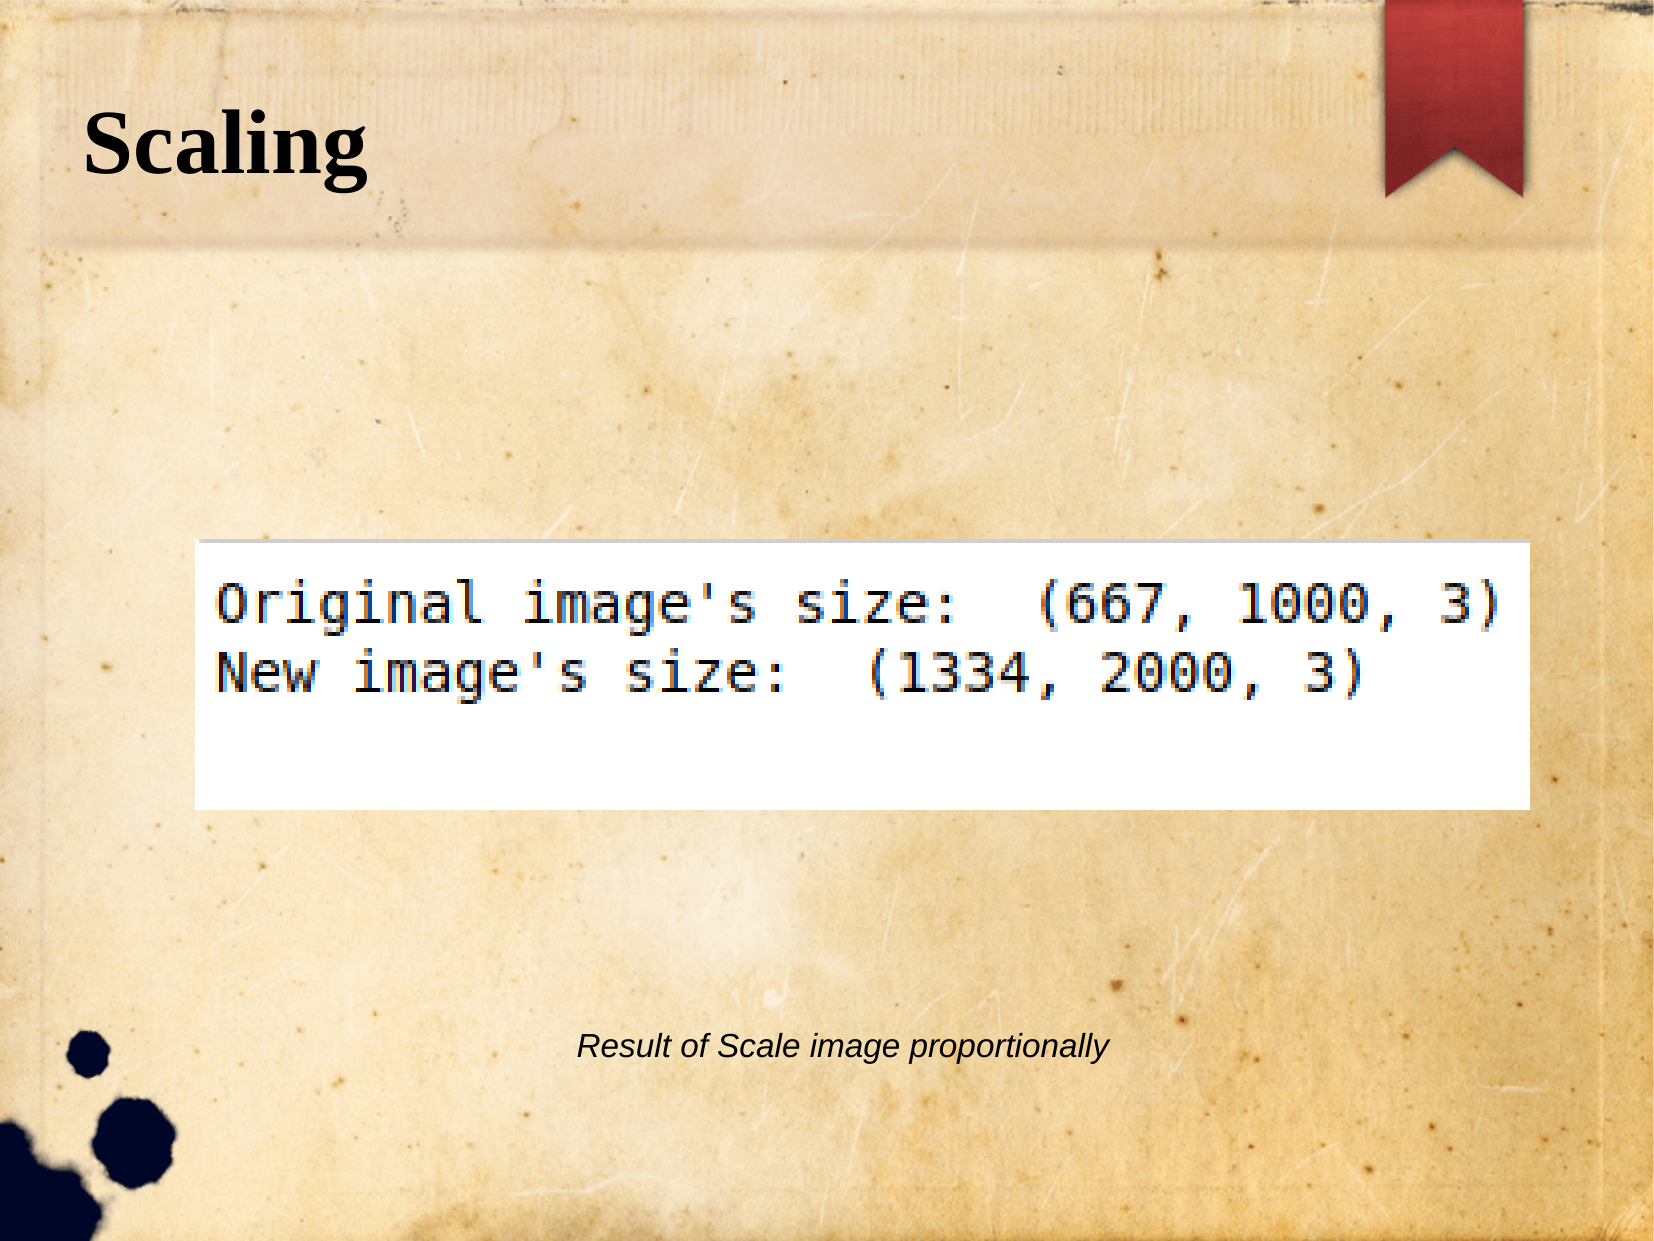

# Scaling
Result of Scale image proportionally